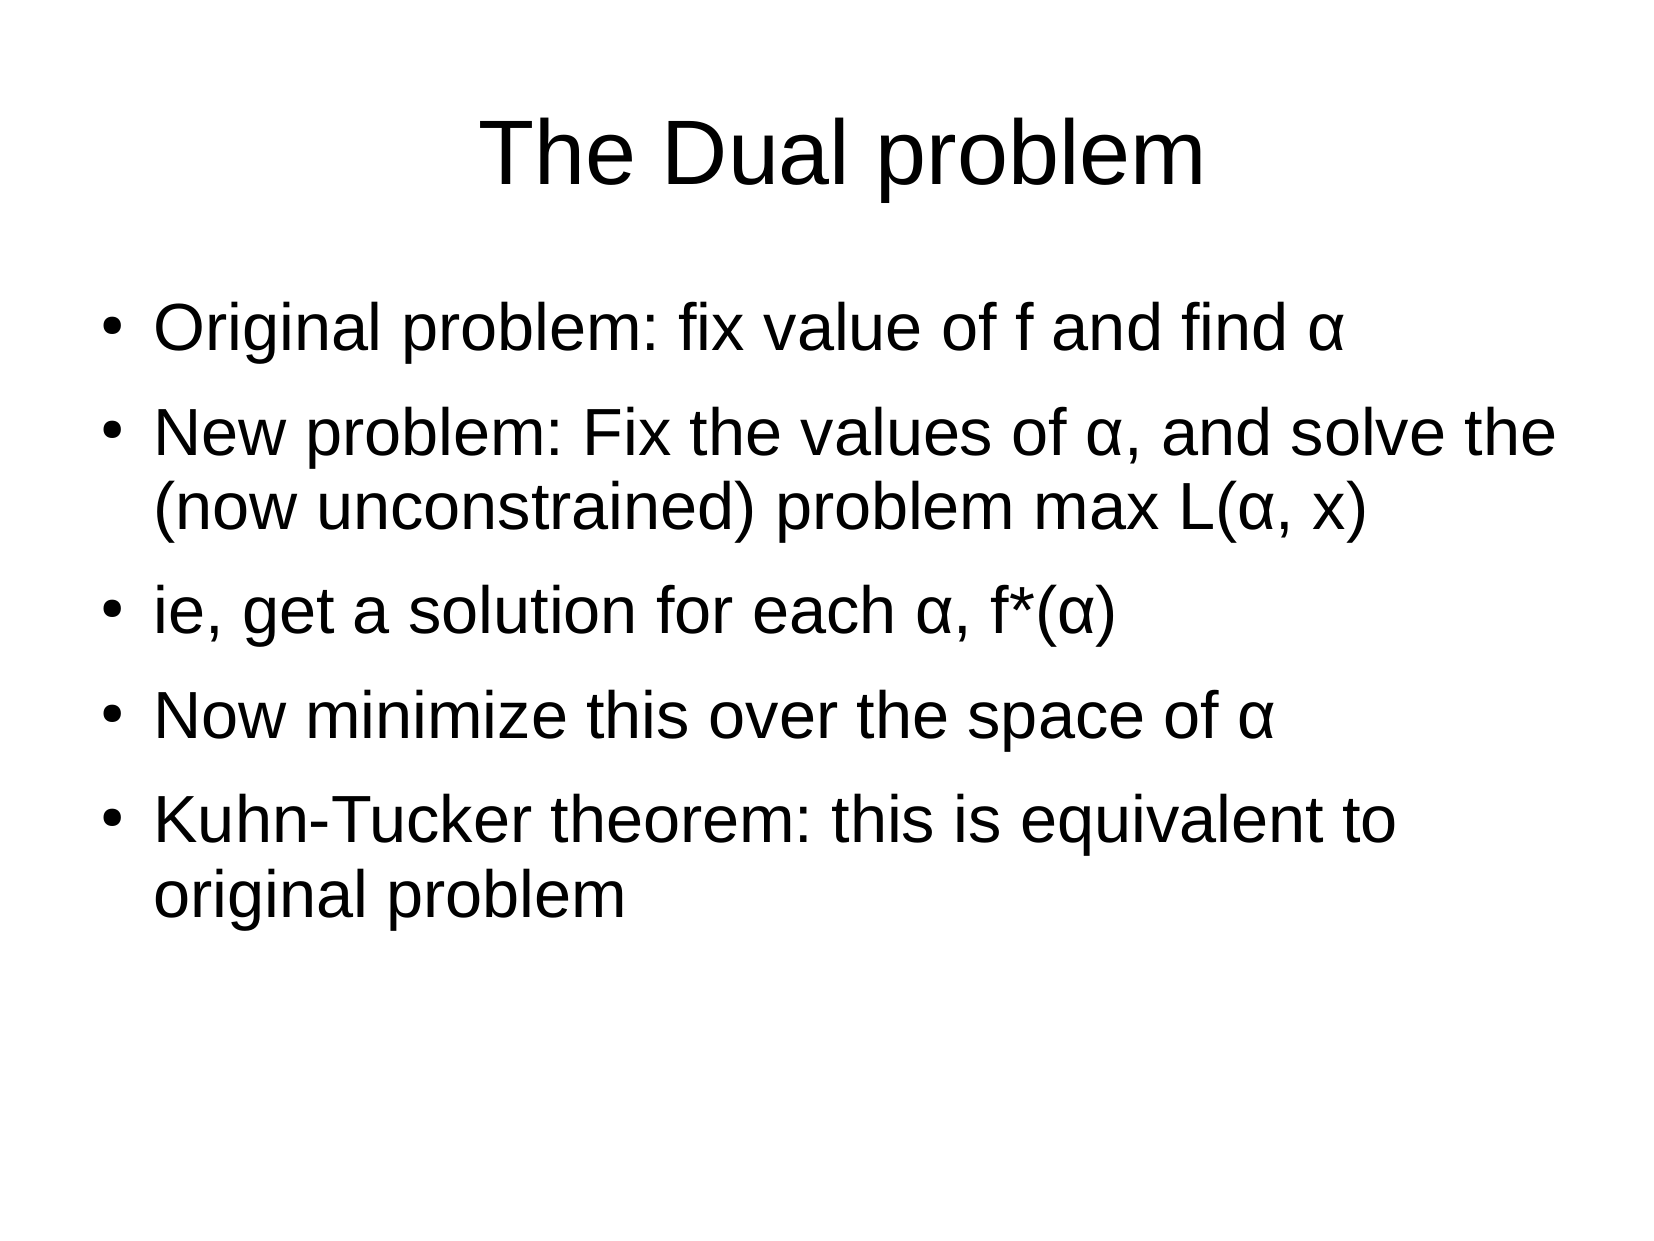

The Dual problem
# Original problem: fix value of f and find α
New problem: Fix the values of α, and solve the (now unconstrained) problem max L(α, x)
ie, get a solution for each α, f*(α)
Now minimize this over the space of α
Kuhn-Tucker theorem: this is equivalent to original problem